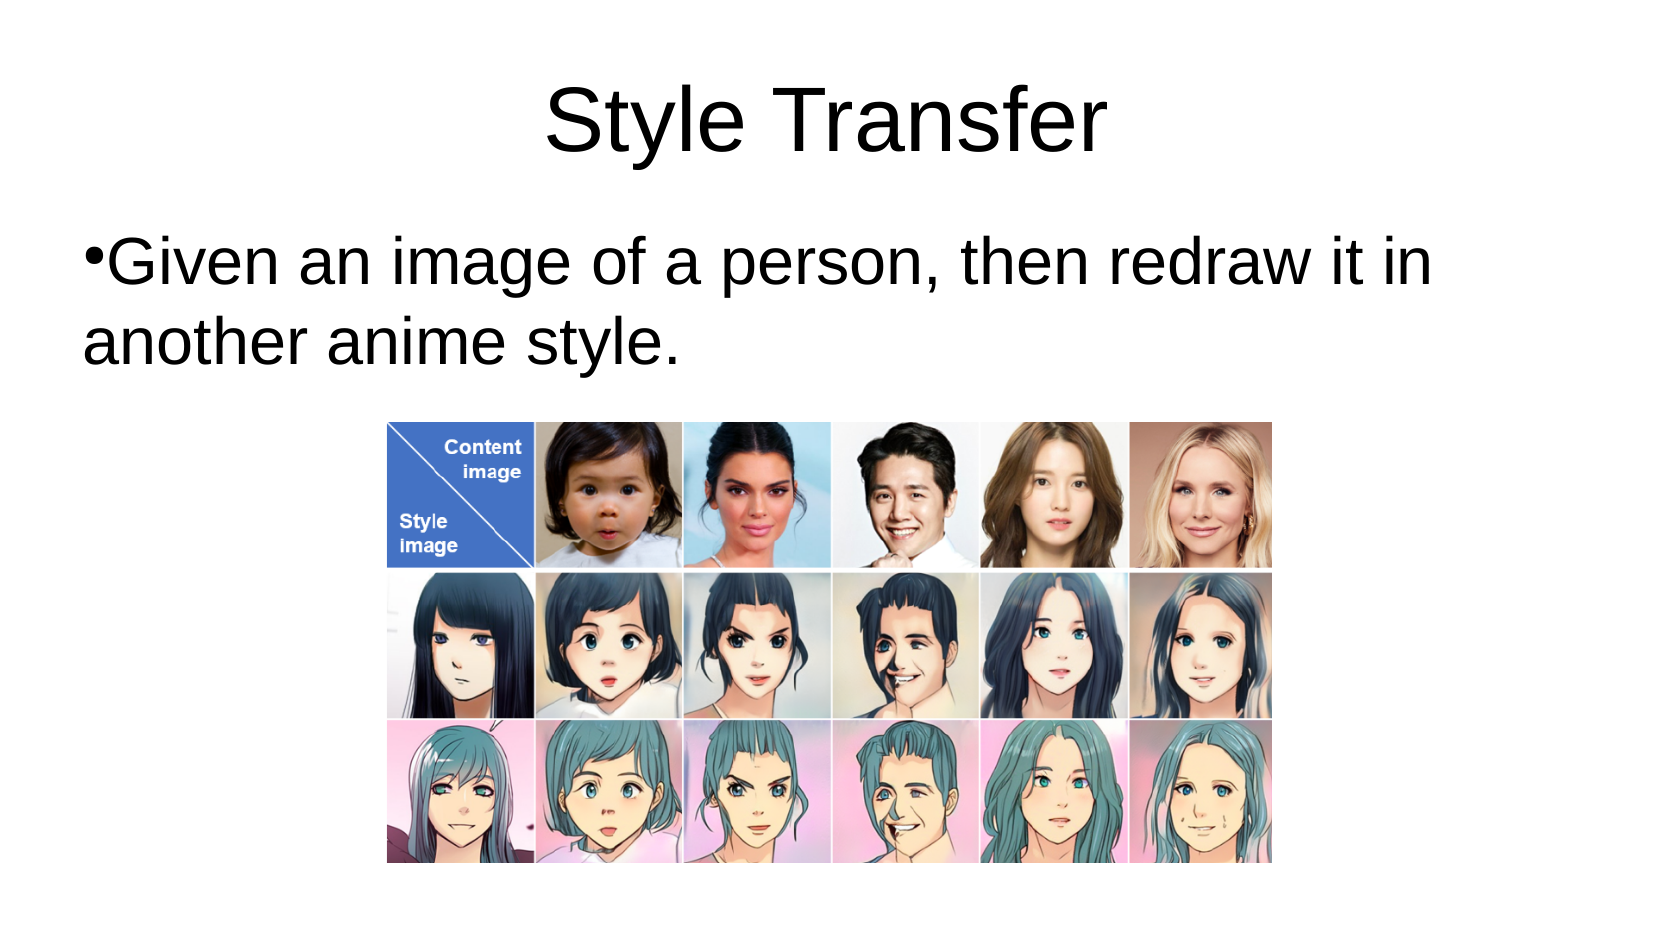

# Style Transfer
Given an image of a person, then redraw it in another anime style.